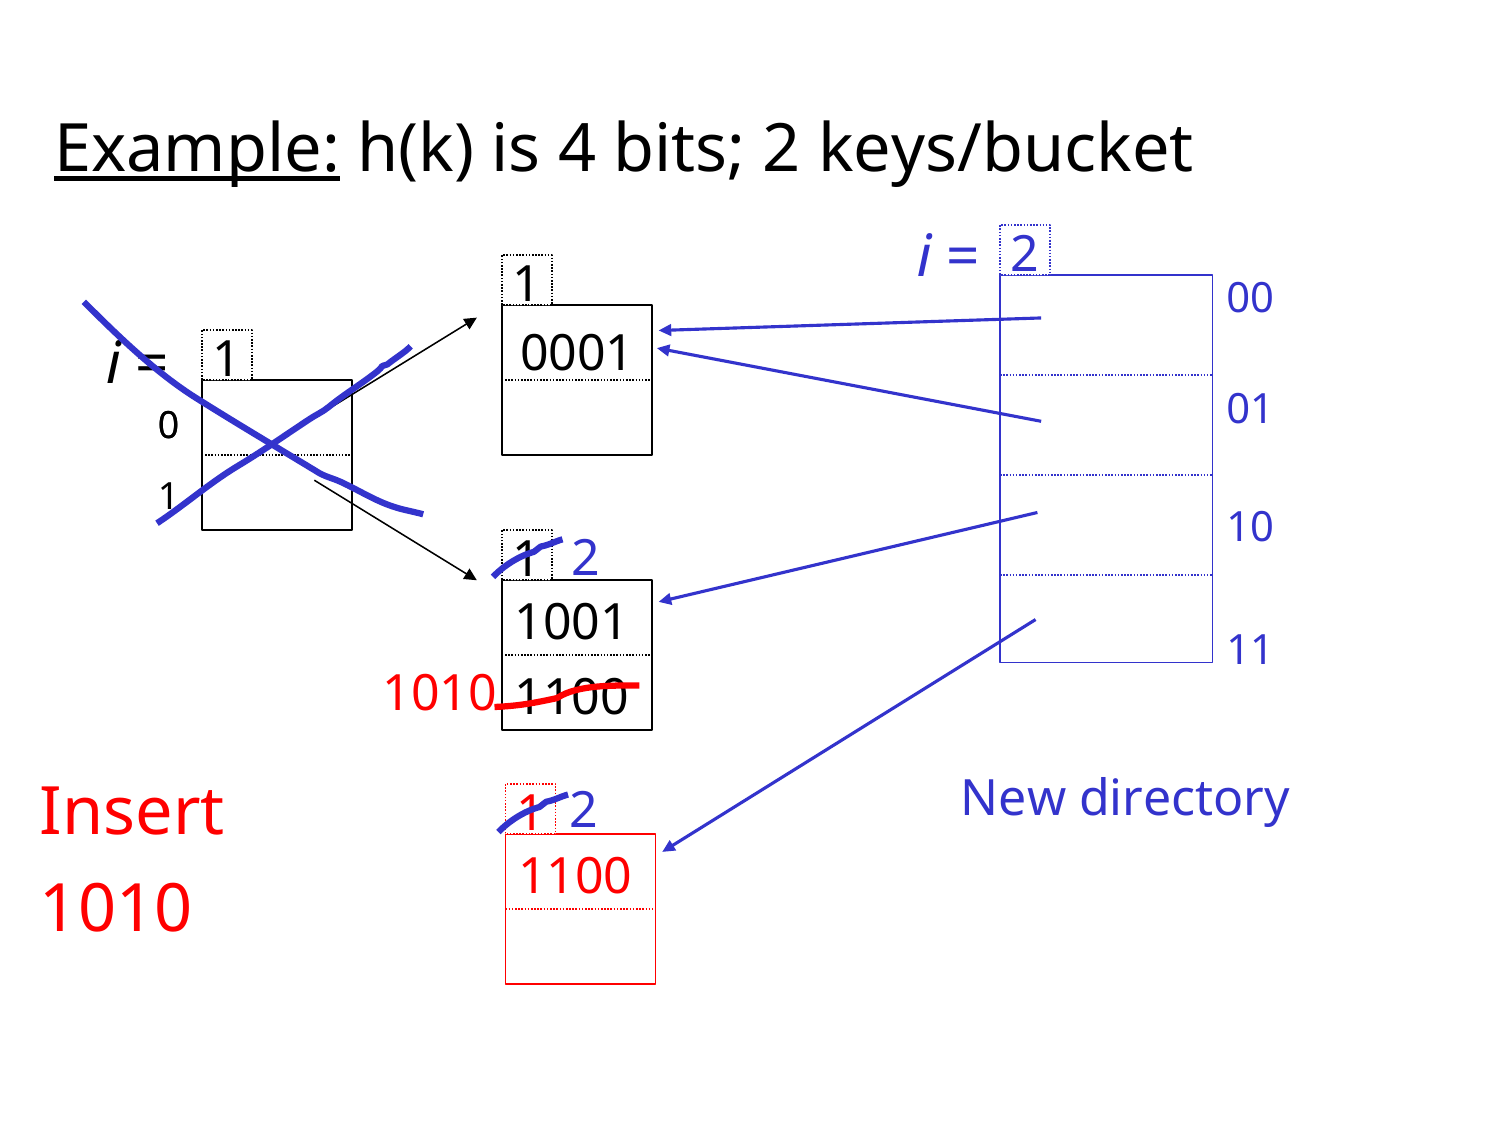

# Example: h(k) is 4 bits; 2 keys/bucket
i =
2
00
01
10
11
2
New directory
2
1
i =
0001
1
0
0
1
1
1001
1010
1
1100
1100
Insert 1010